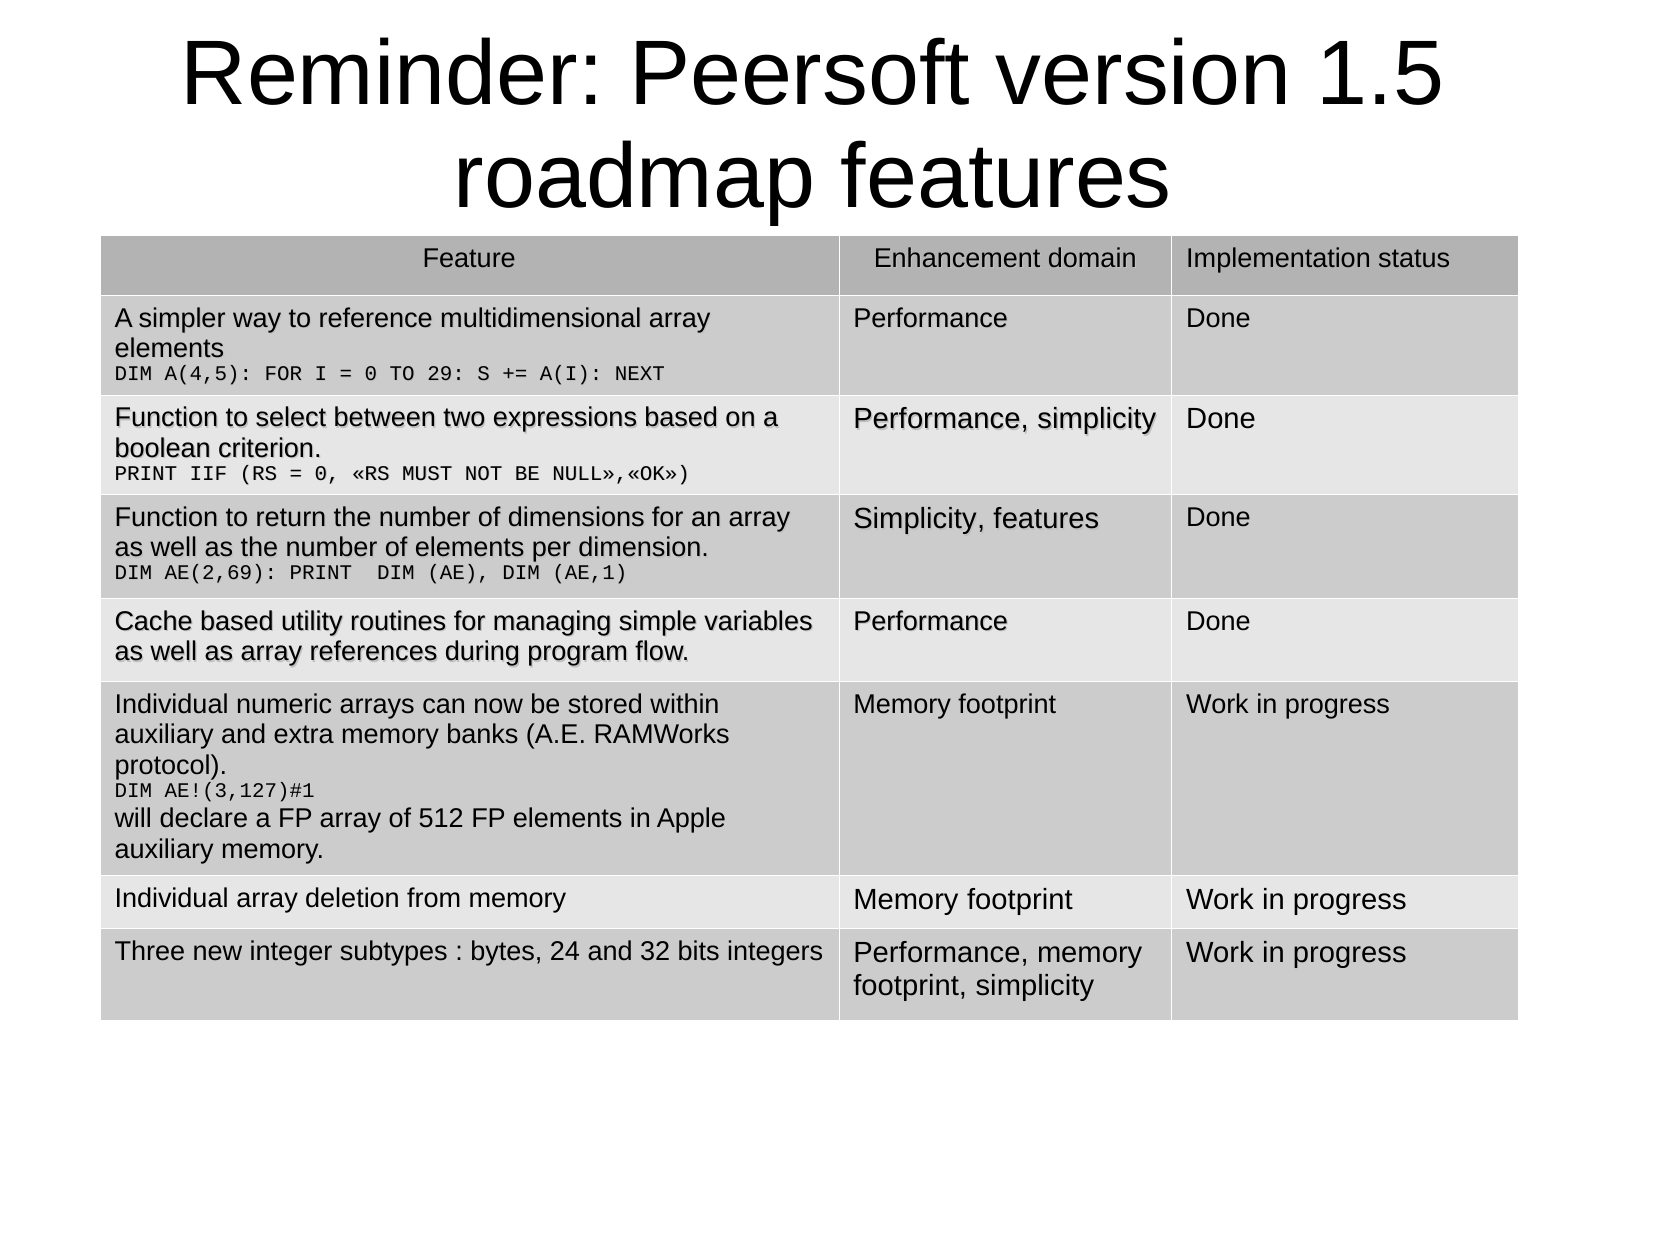

# Reminder: Peersoft version 1.5 roadmap features
| Feature | Enhancement domain | Implementation status |
| --- | --- | --- |
| A simpler way to reference multidimensional array elements DIM A(4,5): FOR I = 0 TO 29: S += A(I): NEXT | Performance | Done |
| Function to select between two expressions based on a boolean criterion. PRINT IIF (RS = 0, «RS MUST NOT BE NULL»,«OK») | Performance, simplicity | Done |
| Function to return the number of dimensions for an array as well as the number of elements per dimension. DIM AE(2,69): PRINT DIM (AE), DIM (AE,1) | Simplicity, features | Done |
| Cache based utility routines for managing simple variables as well as array references during program flow. | Performance | Done |
| Individual numeric arrays can now be stored within auxiliary and extra memory banks (A.E. RAMWorks protocol). DIM AE!(3,127)#1 will declare a FP array of 512 FP elements in Apple auxiliary memory. | Memory footprint | Work in progress |
| Individual array deletion from memory | Memory footprint | Work in progress |
| Three new integer subtypes : bytes, 24 and 32 bits integers | Performance, memory footprint, simplicity | Work in progress |